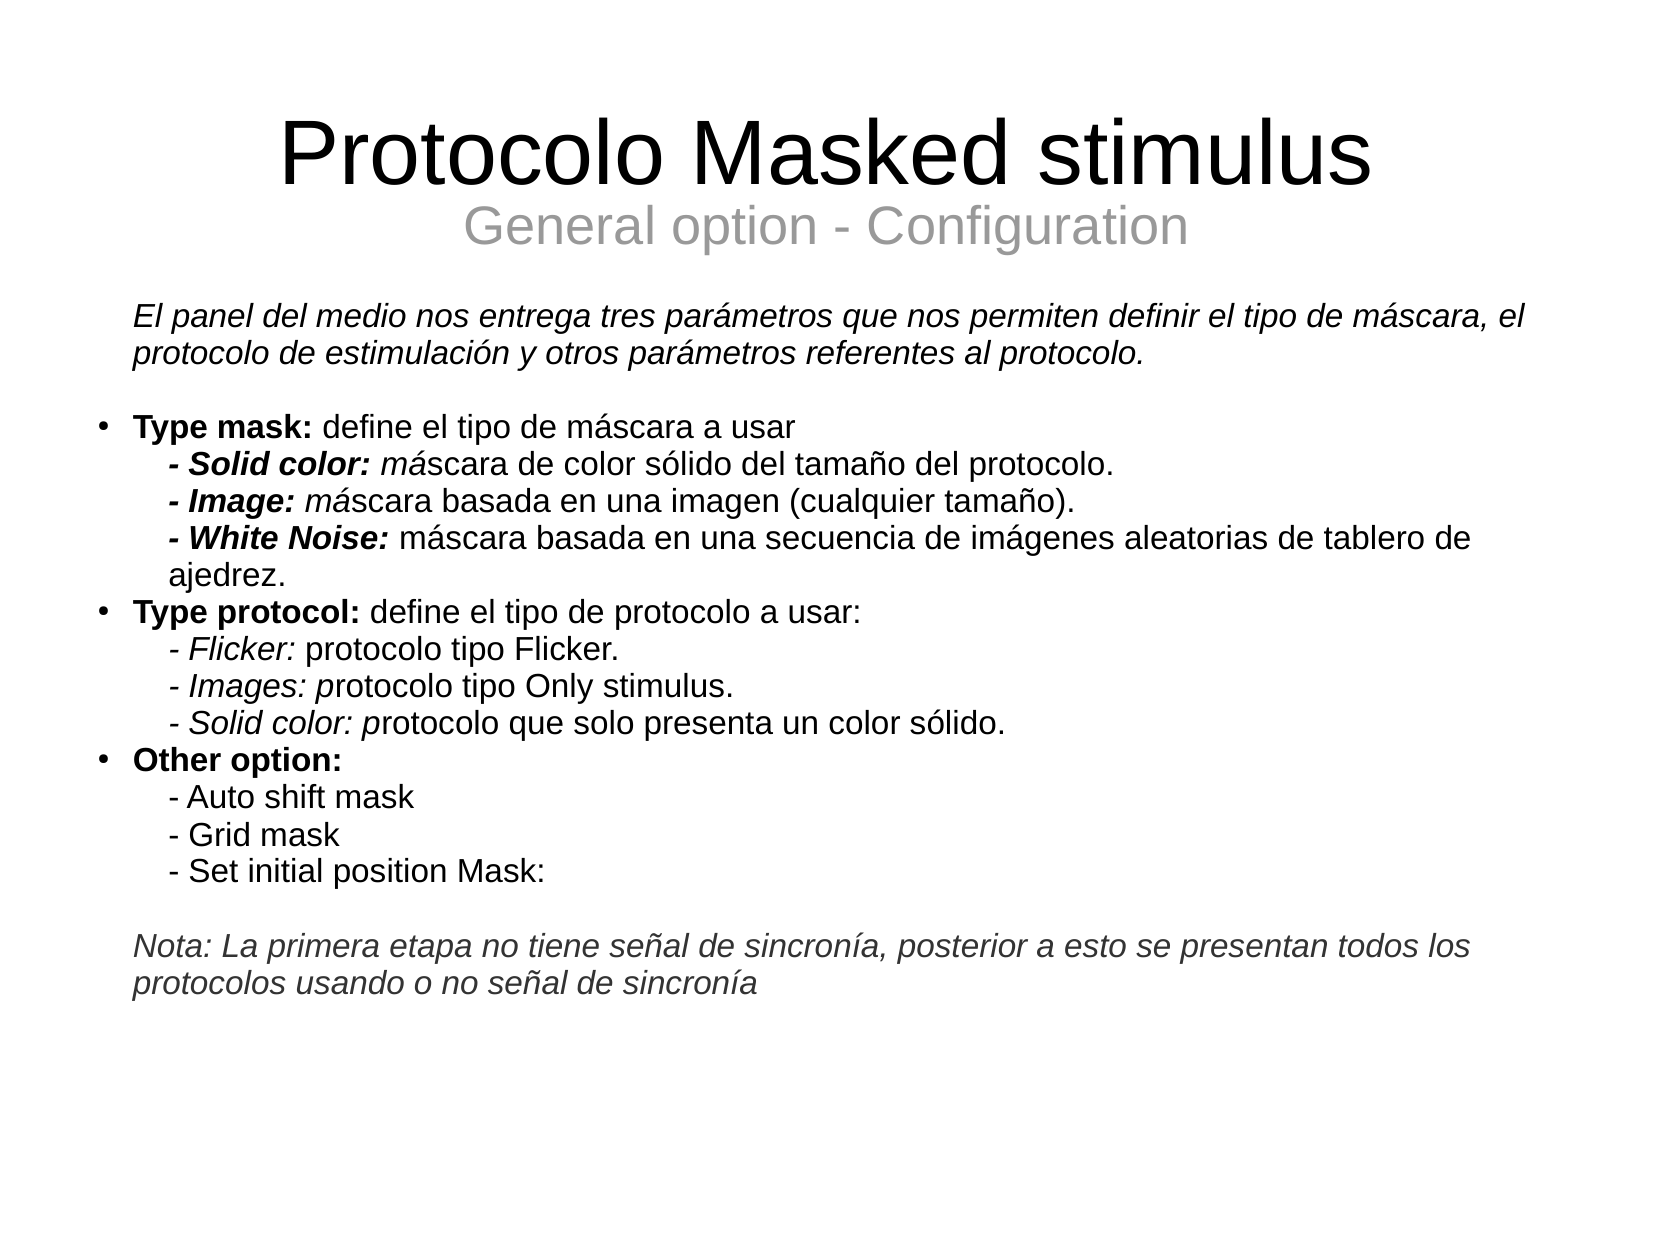

# Protocolo Masked stimulus
General option - Configuration
El panel del medio nos entrega tres parámetros que nos permiten definir el tipo de máscara, el protocolo de estimulación y otros parámetros referentes al protocolo.
Type mask: define el tipo de máscara a usar
- Solid color: máscara de color sólido del tamaño del protocolo.
- Image: máscara basada en una imagen (cualquier tamaño).
- White Noise: máscara basada en una secuencia de imágenes aleatorias de tablero de ajedrez.
Type protocol: define el tipo de protocolo a usar:
- Flicker: protocolo tipo Flicker.
- Images: protocolo tipo Only stimulus.
- Solid color: protocolo que solo presenta un color sólido.
Other option:
- Auto shift mask
- Grid mask
- Set initial position Mask:
Nota: La primera etapa no tiene señal de sincronía, posterior a esto se presentan todos los protocolos usando o no señal de sincronía